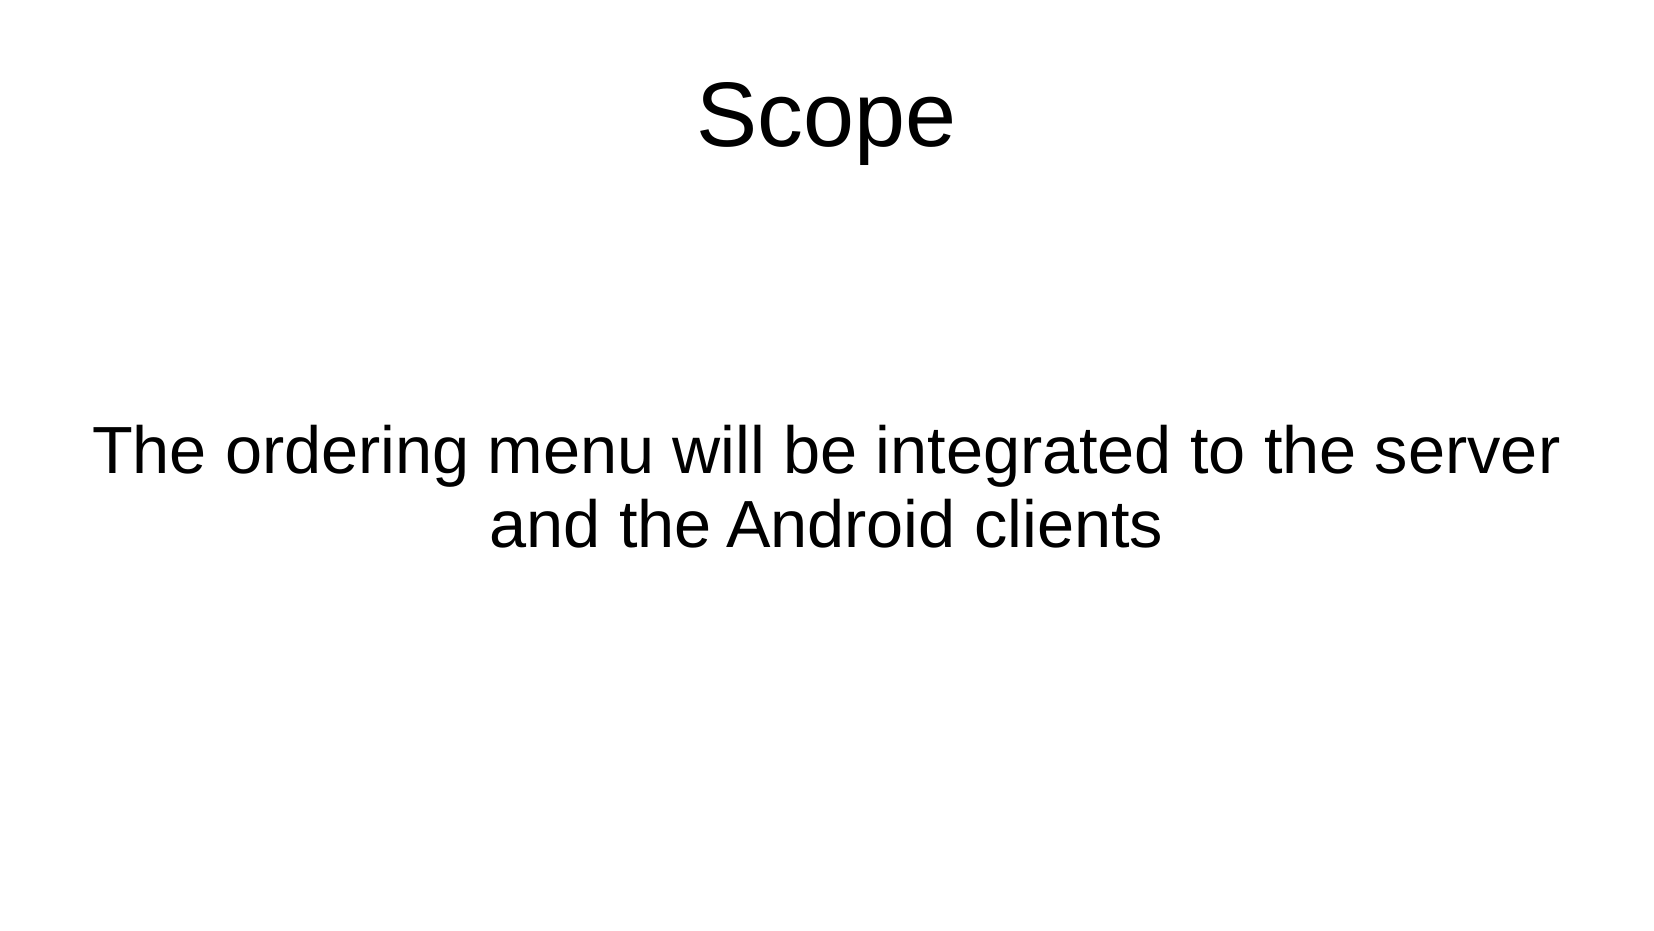

# Scope
The ordering menu will be integrated to the server and the Android clients